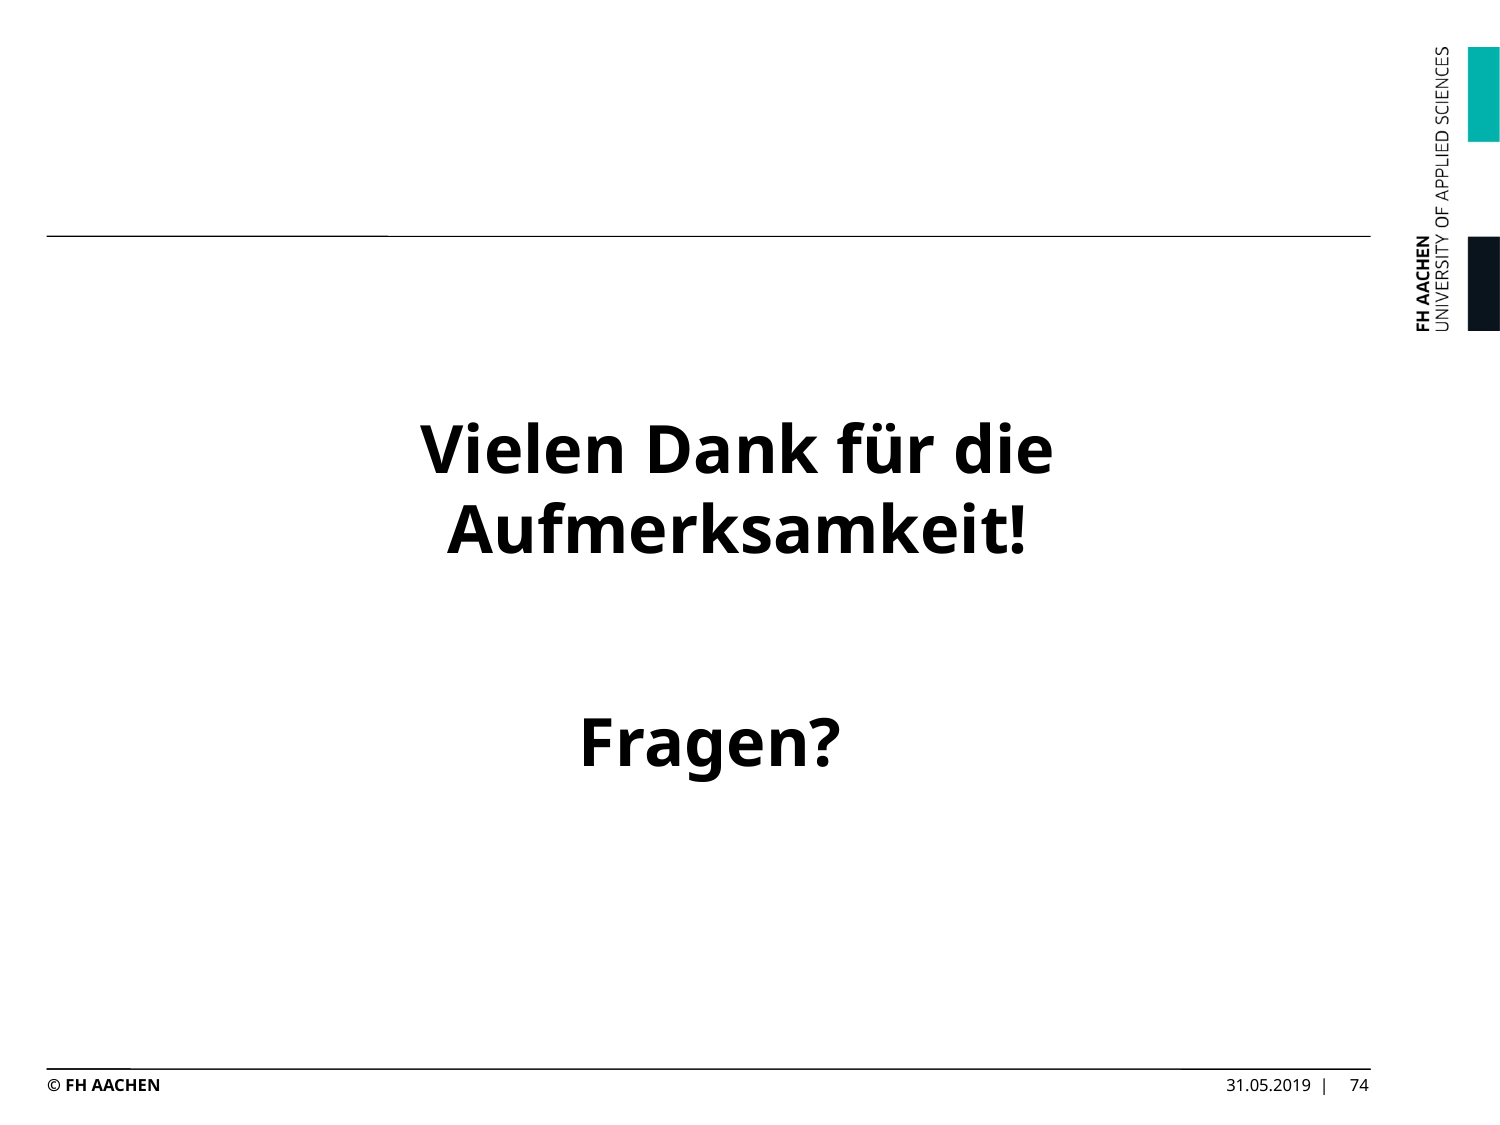

Vielen Dank für die Aufmerksamkeit!
# Fragen?
31.05.2019
74